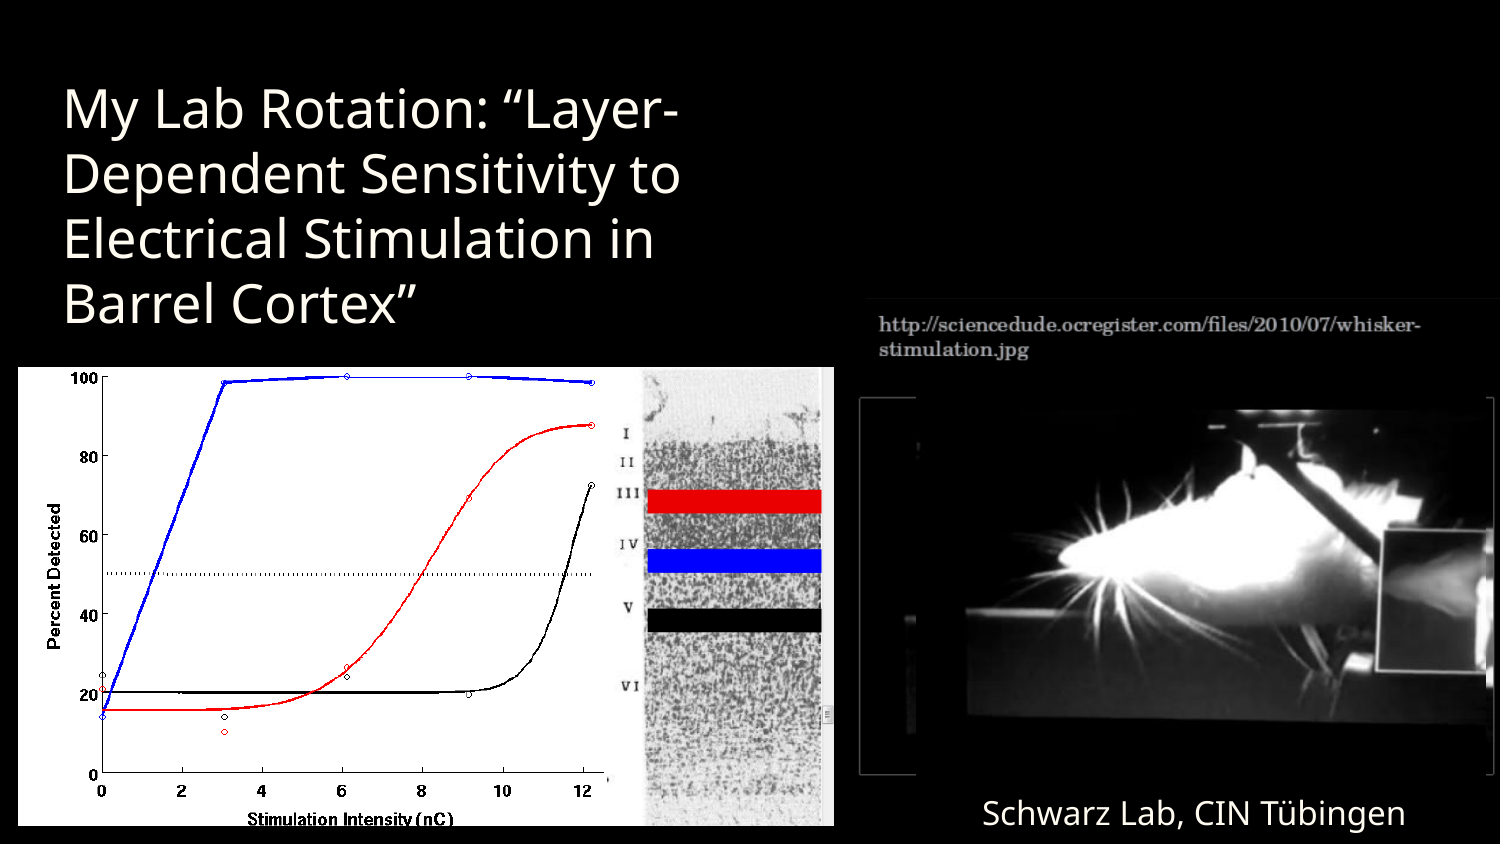

# My Lab Rotation: “Layer-Dependent Sensitivity to Electrical Stimulation in Barrel Cortex”
Schwarz Lab, CIN Tübingen